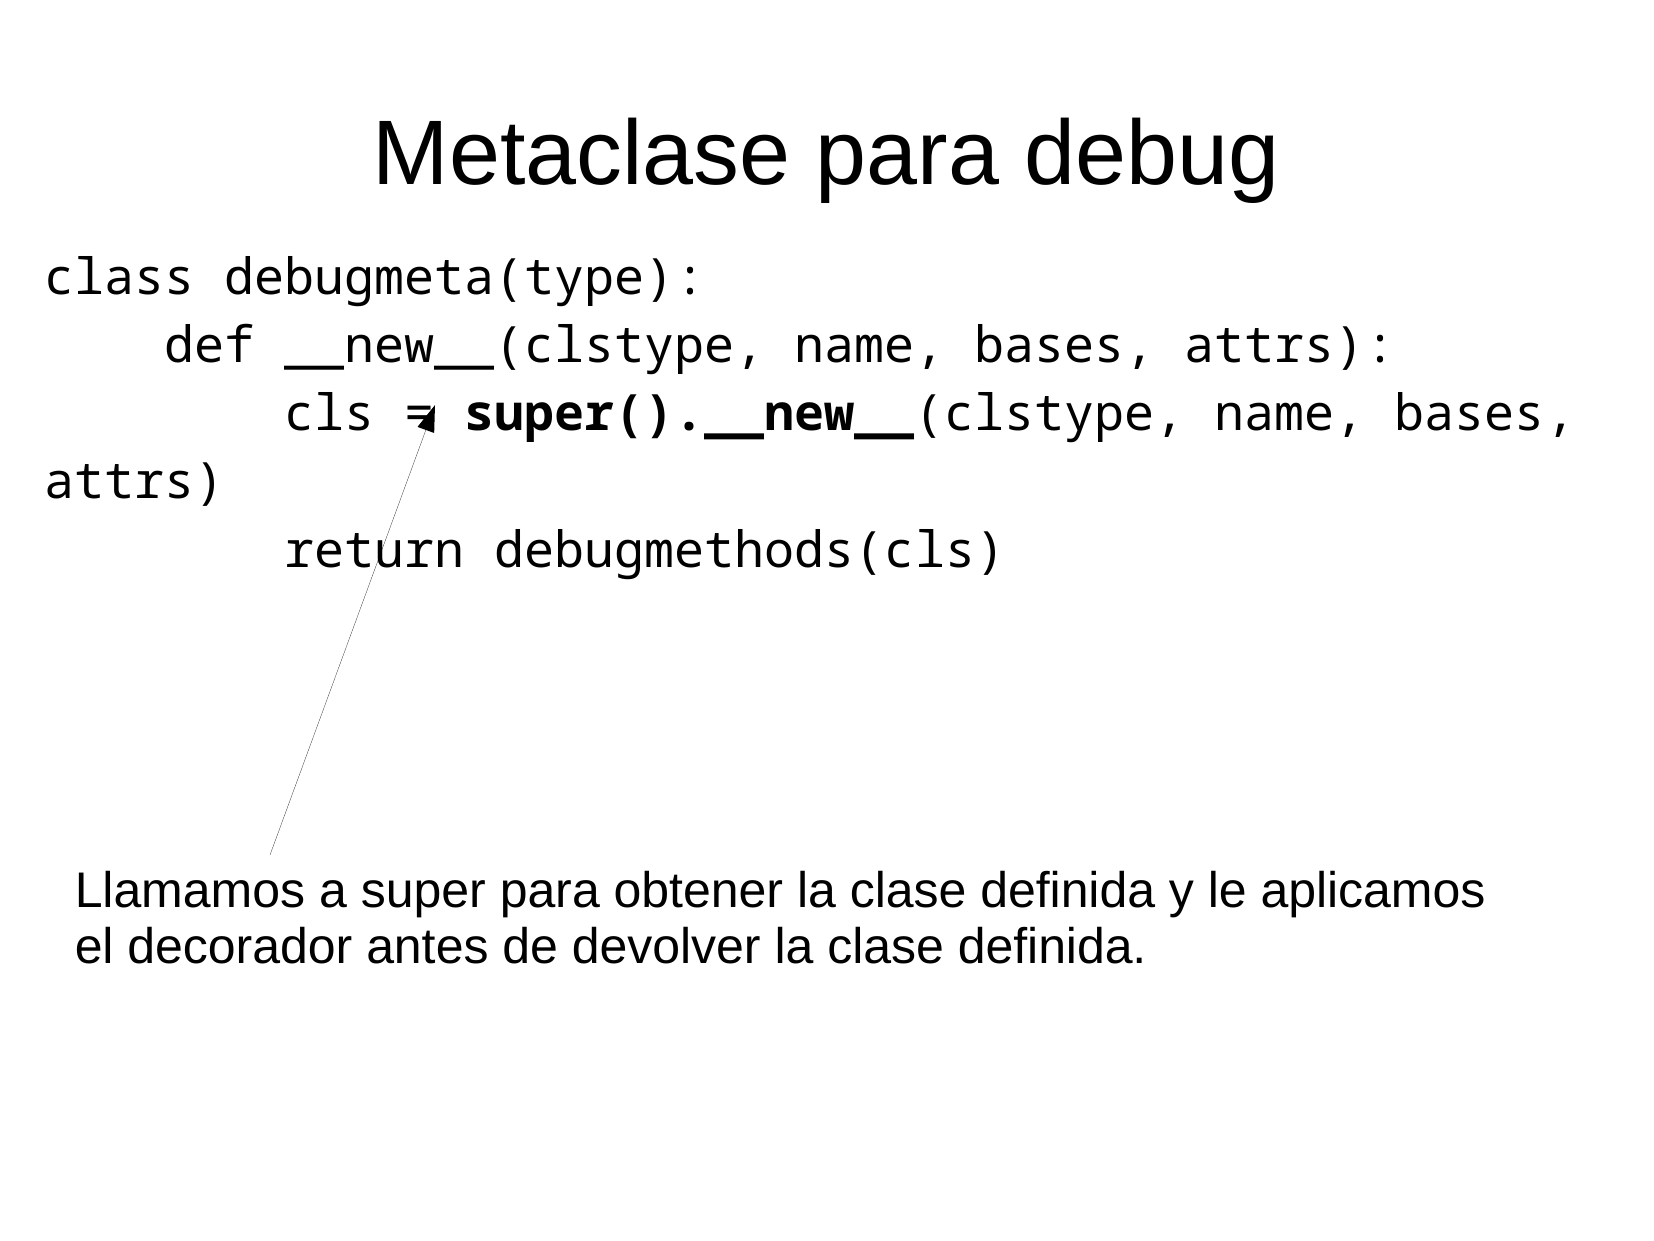

# Metaclase para debug
class debugmeta(type):
 def __new__(clstype, name, bases, attrs):
 cls = super().__new__(clstype, name, bases, attrs)
 return debugmethods(cls)
Llamamos a super para obtener la clase definida y le aplicamos
el decorador antes de devolver la clase definida.